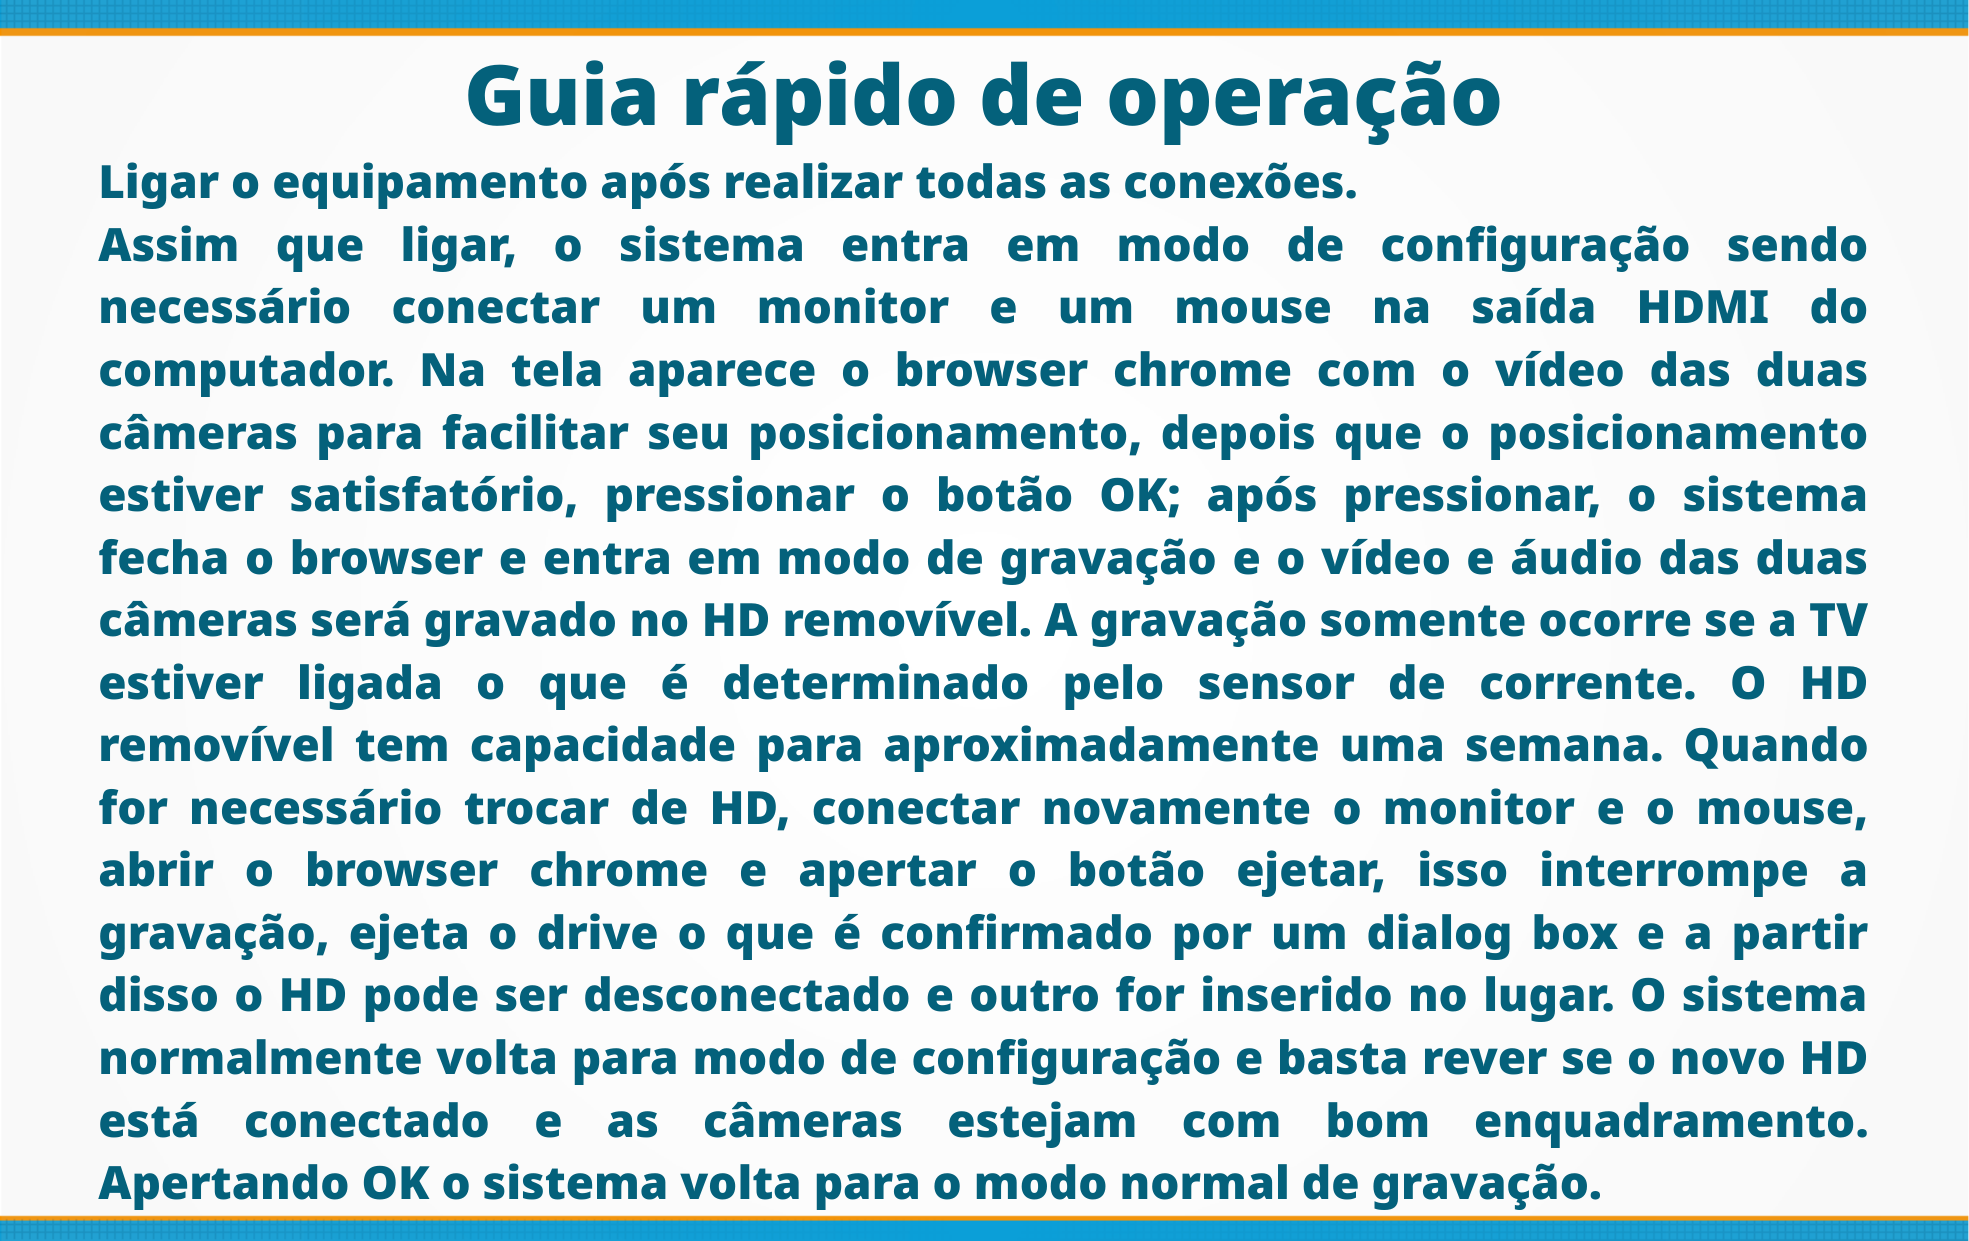

# Guia rápido de operação
Ligar o equipamento após realizar todas as conexões.
Assim que ligar, o sistema entra em modo de configuração sendo necessário conectar um monitor e um mouse na saída HDMI do computador. Na tela aparece o browser chrome com o vídeo das duas câmeras para facilitar seu posicionamento, depois que o posicionamento estiver satisfatório, pressionar o botão OK; após pressionar, o sistema fecha o browser e entra em modo de gravação e o vídeo e áudio das duas câmeras será gravado no HD removível. A gravação somente ocorre se a TV estiver ligada o que é determinado pelo sensor de corrente. O HD removível tem capacidade para aproximadamente uma semana. Quando for necessário trocar de HD, conectar novamente o monitor e o mouse, abrir o browser chrome e apertar o botão ejetar, isso interrompe a gravação, ejeta o drive o que é confirmado por um dialog box e a partir disso o HD pode ser desconectado e outro for inserido no lugar. O sistema normalmente volta para modo de configuração e basta rever se o novo HD está conectado e as câmeras estejam com bom enquadramento. Apertando OK o sistema volta para o modo normal de gravação.